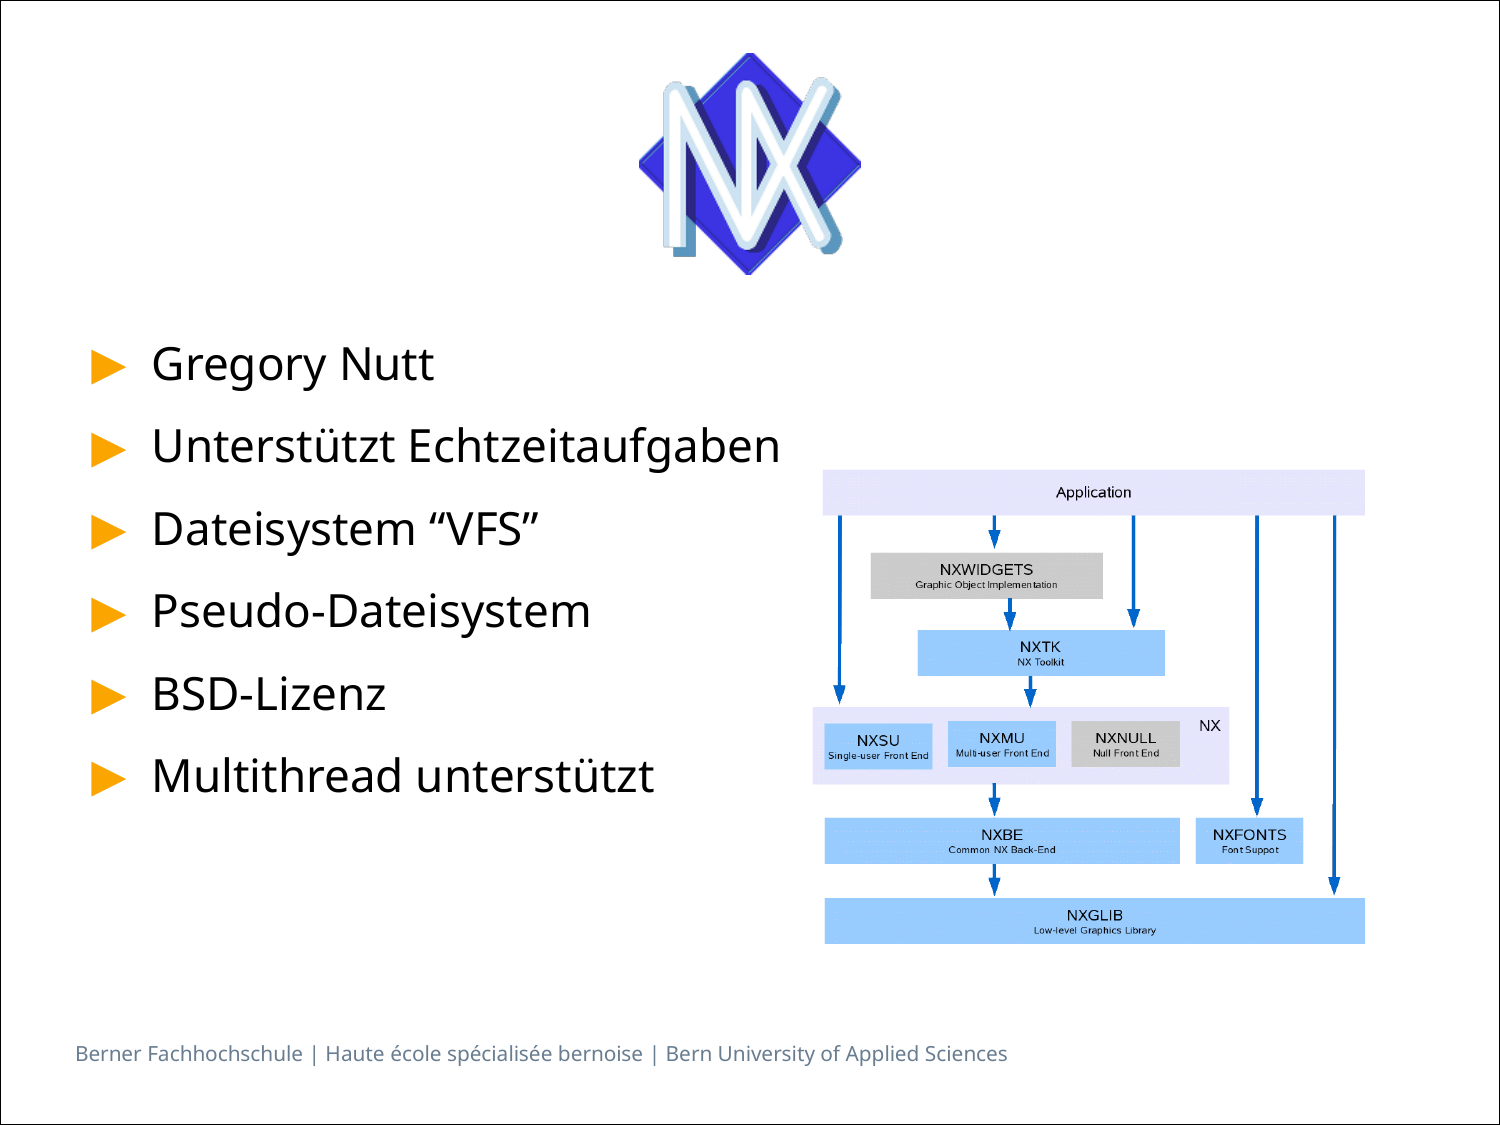

# Gregory Nutt
Unterstützt Echtzeitaufgaben
Dateisystem “VFS”
Pseudo-Dateisystem
BSD-Lizenz
Multithread unterstützt